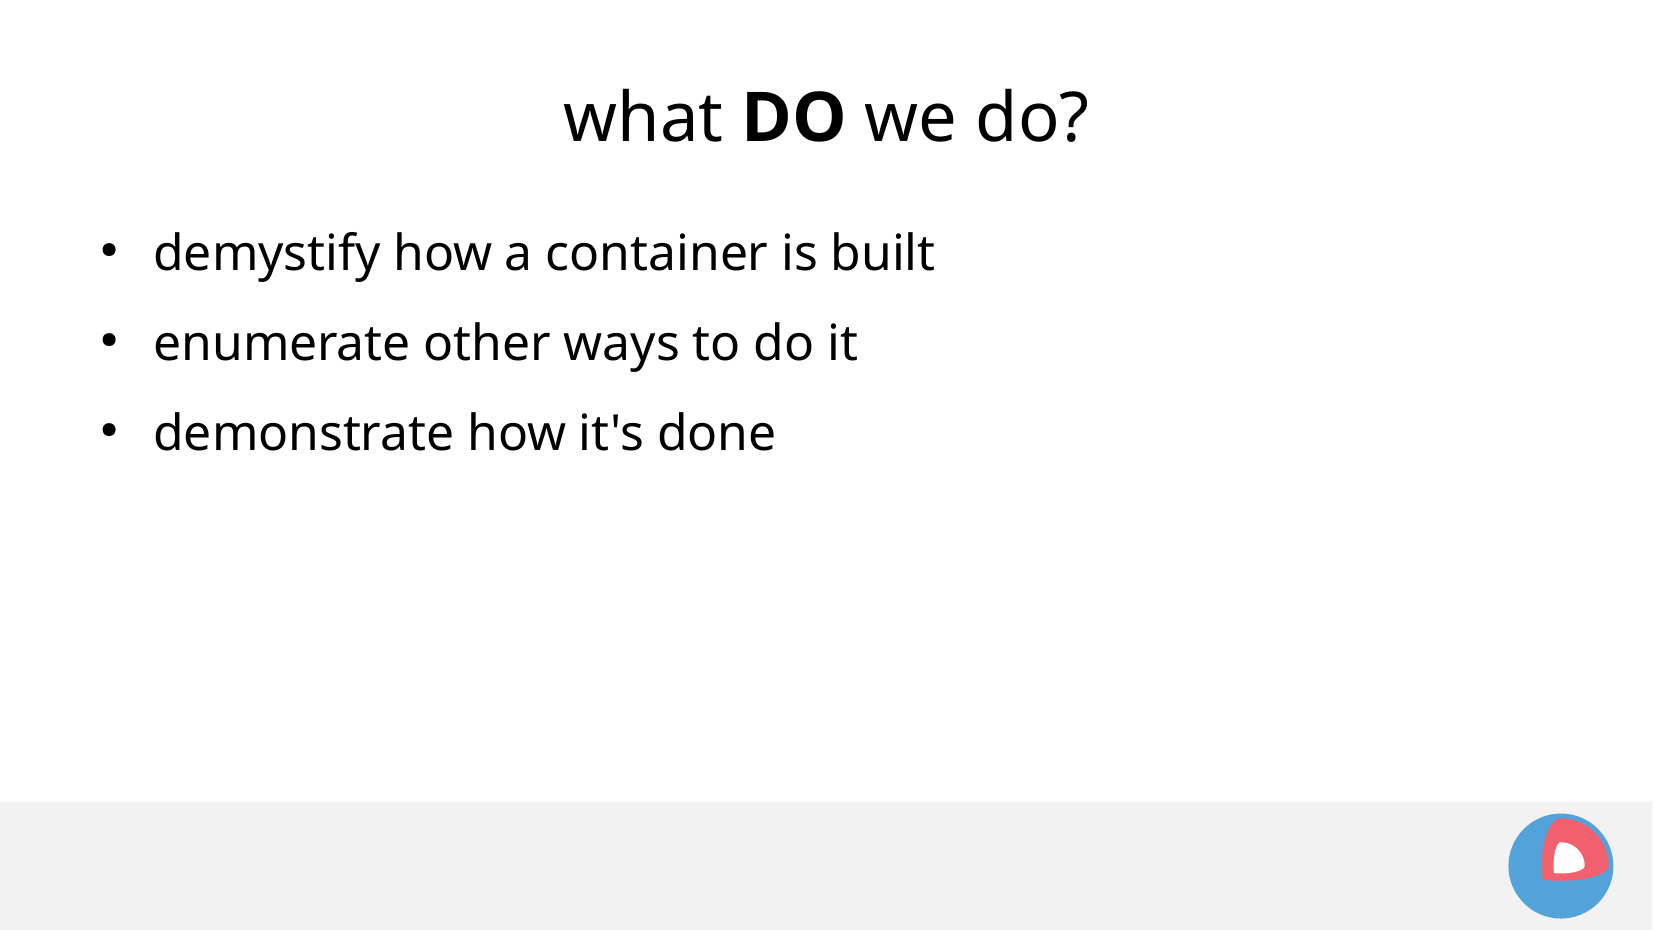

# what DO we do?
demystify how a container is built
enumerate other ways to do it
demonstrate how it's done